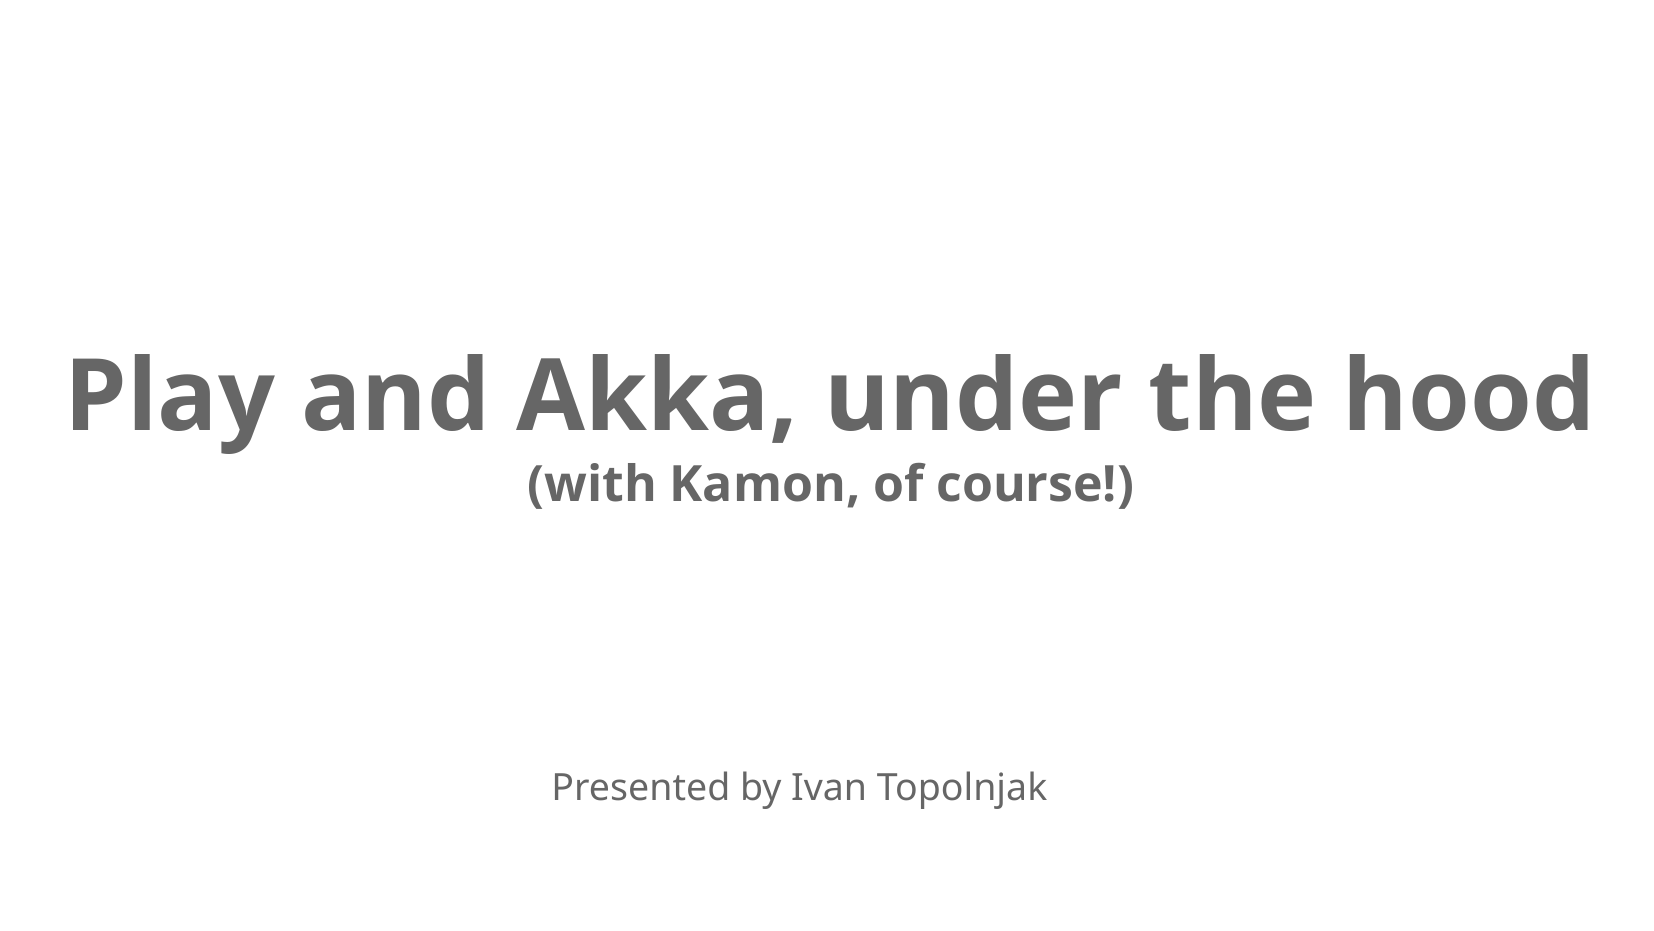

# Play and Akka, under the hood
(with Kamon, of course!)
Presented by Ivan Topolnjak